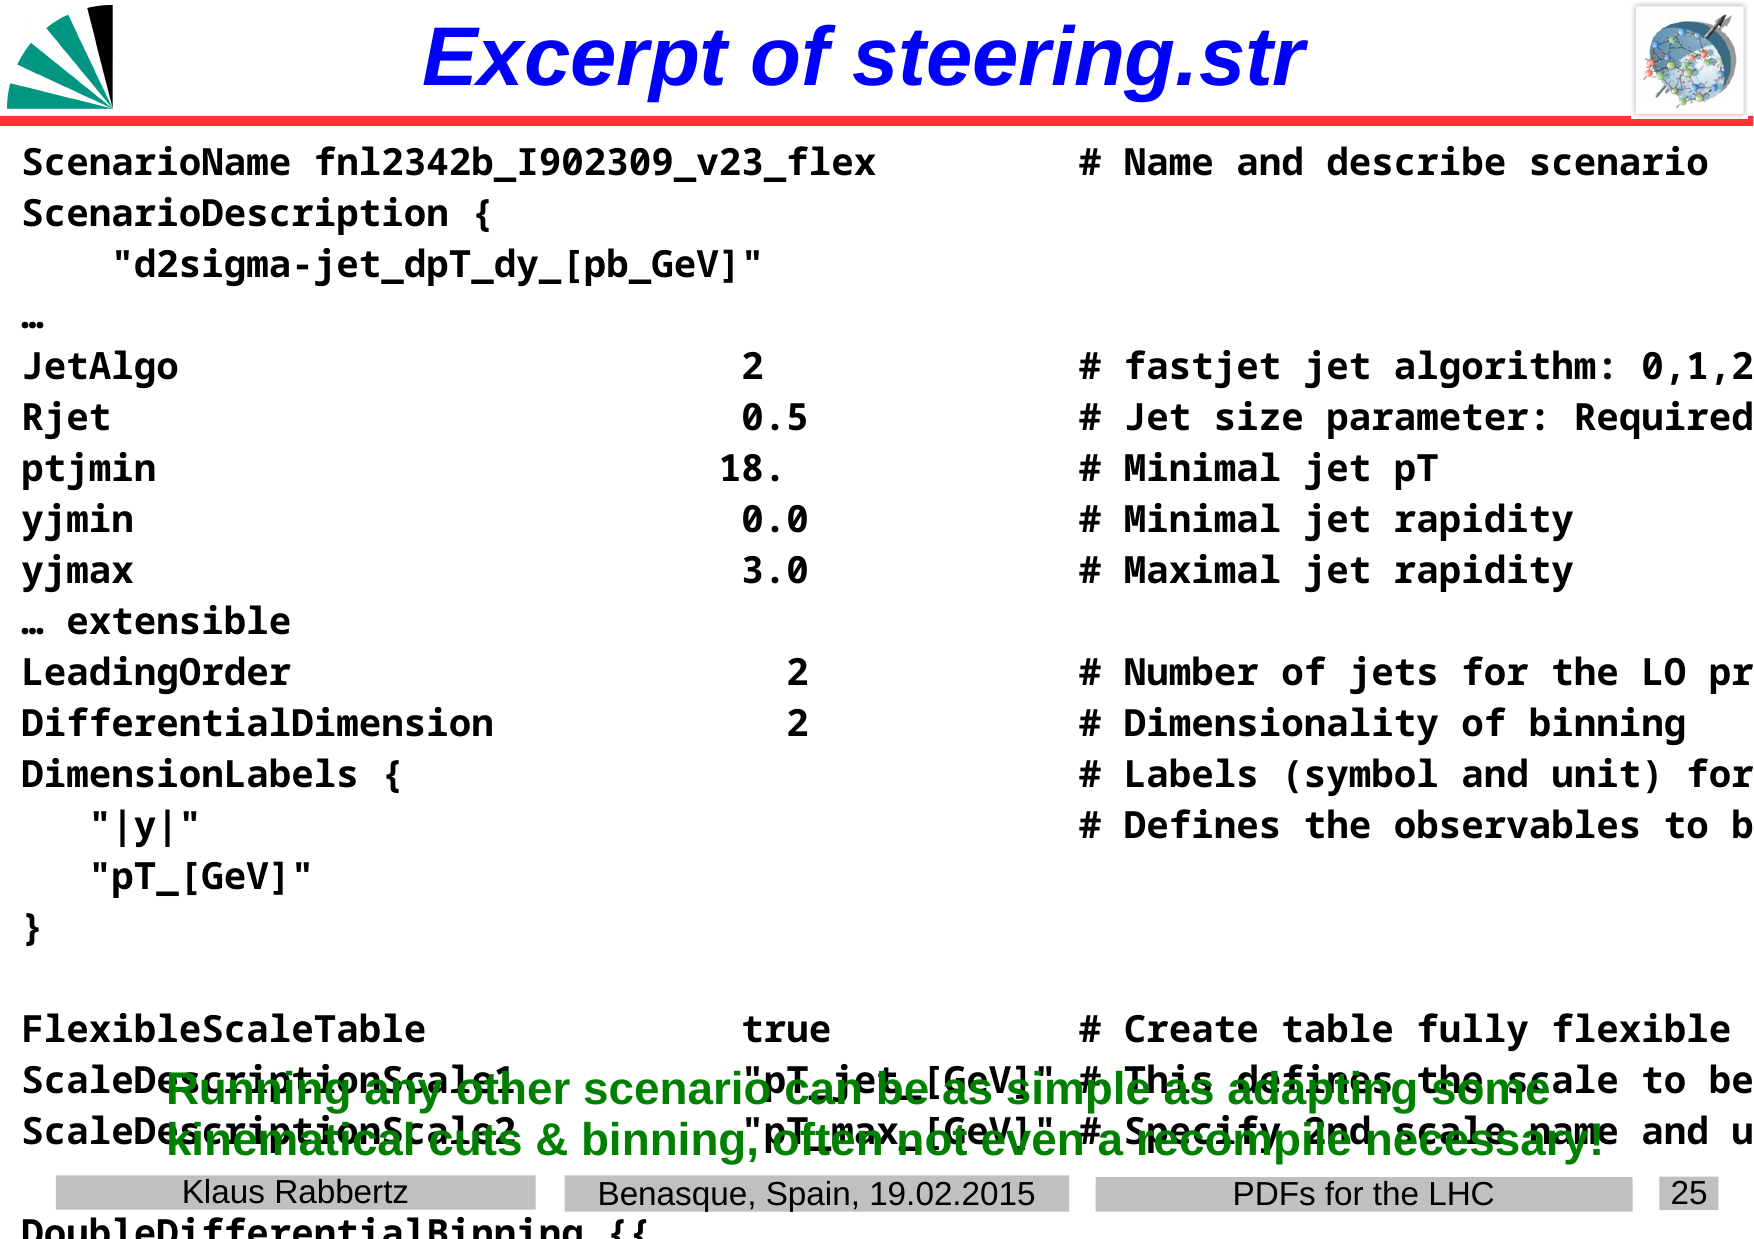

# Excerpt of steering.str
ScenarioName fnl2342b_I902309_v23_flex # Name and describe scenario
ScenarioDescription {
 "d2sigma-jet_dpT_dy_[pb_GeV]"
…
JetAlgo 2 # fastjet jet algorithm: 0,1,2=kT,CA,anti-kT
Rjet 0.5 # Jet size parameter: Required for all jets
ptjmin 18. # Minimal jet pT
yjmin 0.0 # Minimal jet rapidity
yjmax 3.0 # Maximal jet rapidity
… extensible
LeadingOrder 2 # Number of jets for the LO process
DifferentialDimension 2 # Dimensionality of binning
DimensionLabels { # Labels (symbol and unit) for dimensions
 "|y|" # Defines the observables to be calculated!
 "pT_[GeV]"
}
FlexibleScaleTable true # Create table fully flexible in mu_f
ScaleDescriptionScale1 "pT_jet_[GeV]" # This defines the scale to be used
ScaleDescriptionScale2 "pT_max_[GeV]" # Specify 2nd scale name and unit
DoubleDifferentialBinning {{
 1stDimLo 1stDimUp "----- Array of bin-grid for 2nd dimension -----"
 0.0 0.5 18. 21. 24. 28. 32. 37. 43. 49. 56. …
…
}}
Running any other scenario can be as simple as adapting some
kinematical cuts & binning, often not even a recompile necessary!